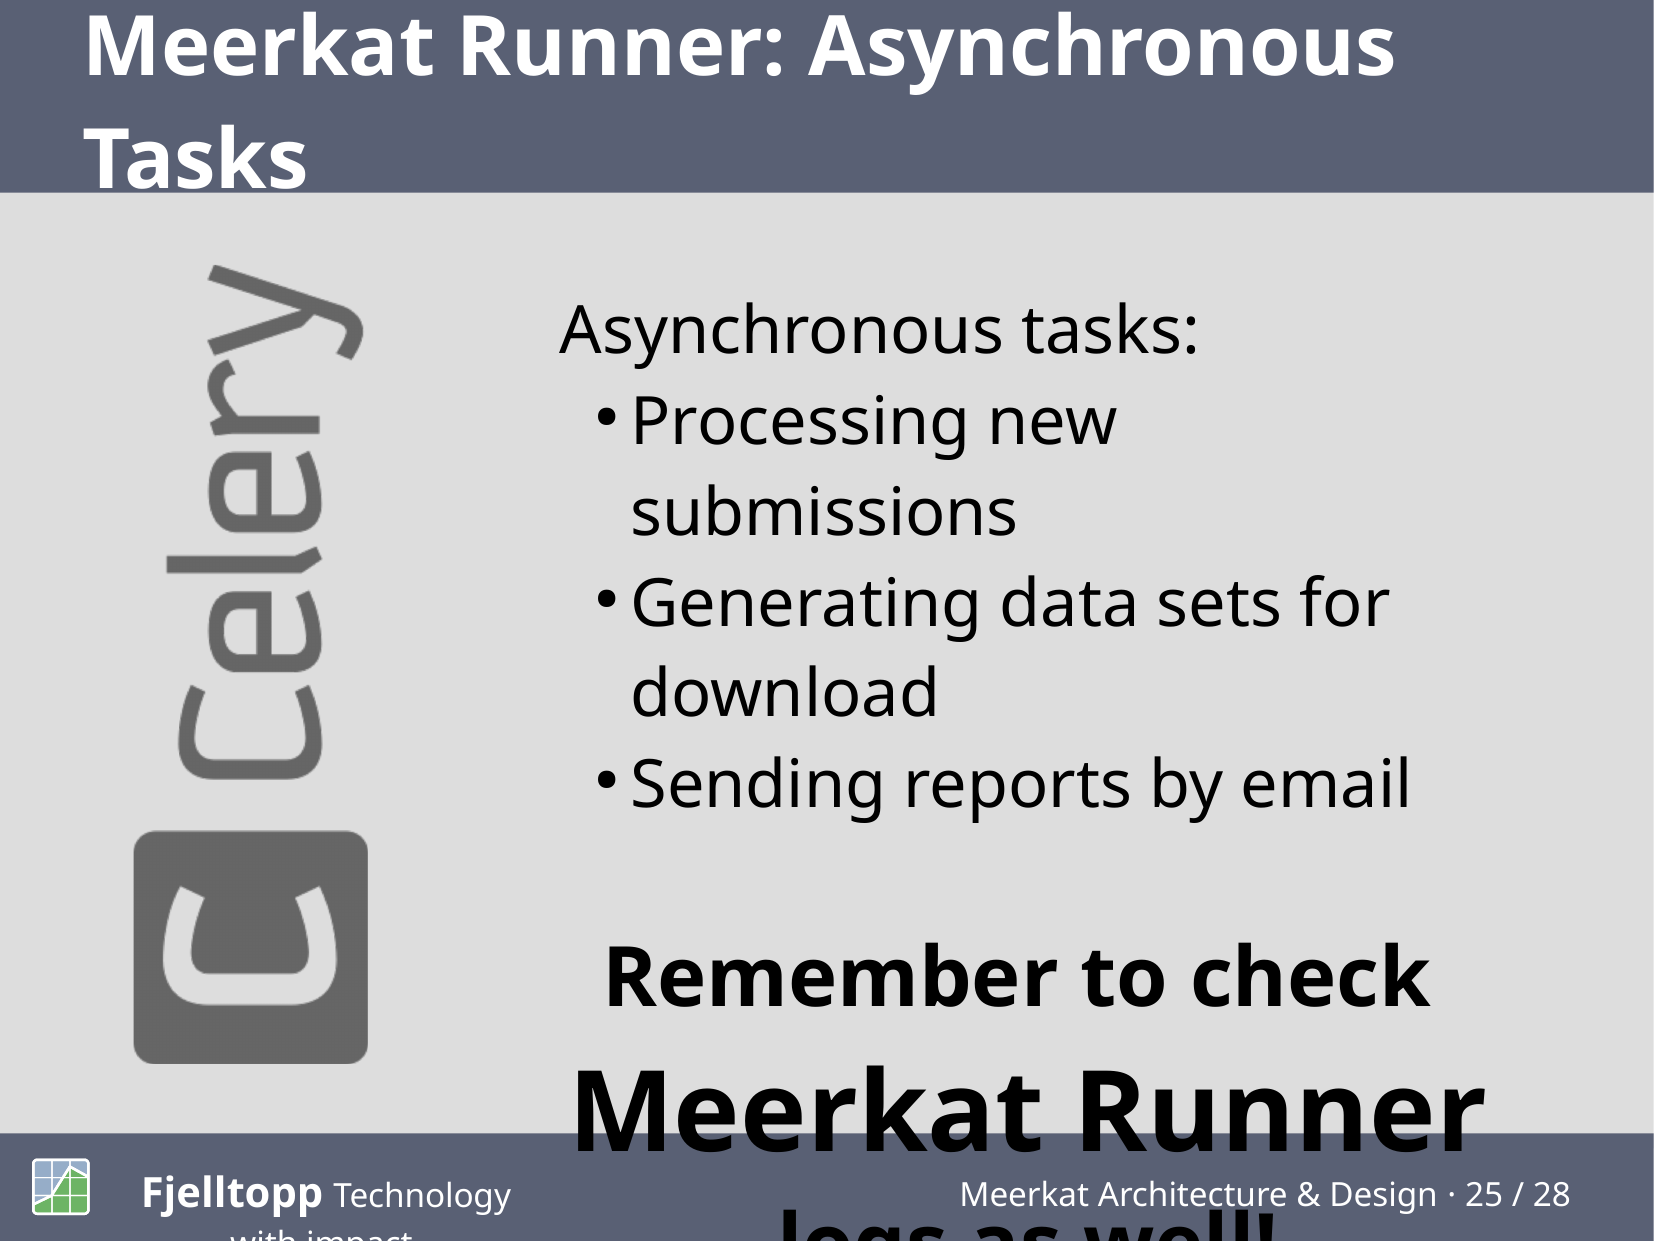

# Meerkat Runner: Asynchronous Tasks
Asynchronous tasks:
Processing new submissions
Generating data sets for download
Sending reports by email
Remember to check
Meerkat Runner
logs as well!
25